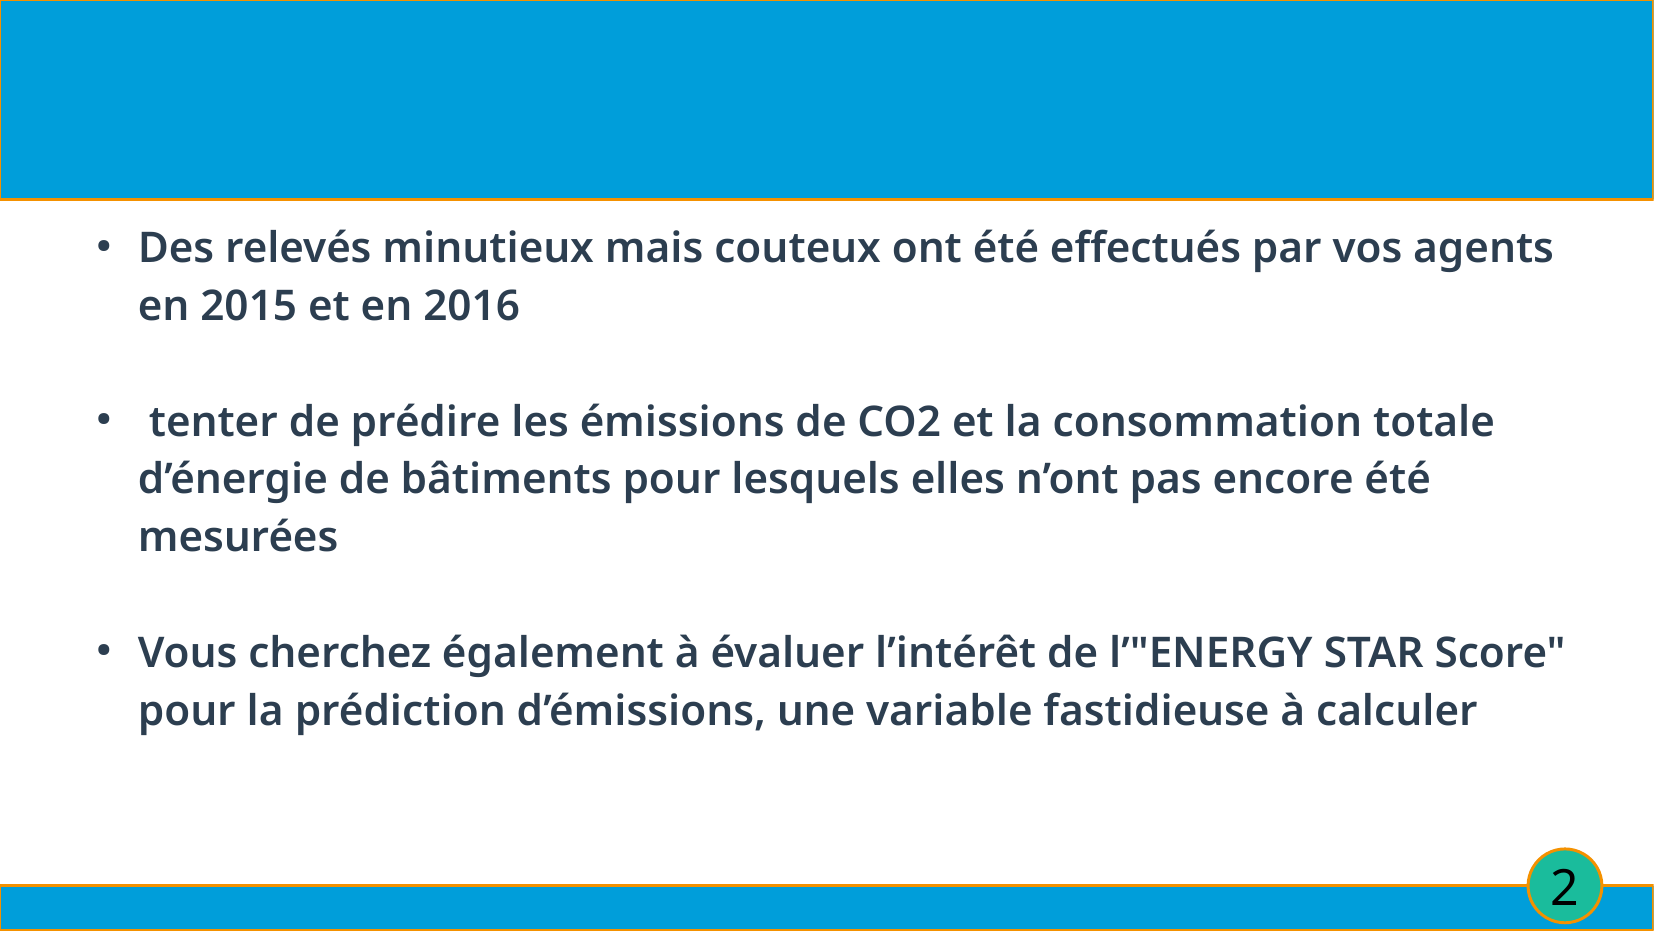

#
Des relevés minutieux mais couteux ont été effectués par vos agents en 2015 et en 2016
 tenter de prédire les émissions de CO2 et la consommation totale d’énergie de bâtiments pour lesquels elles n’ont pas encore été mesurées
Vous cherchez également à évaluer l’intérêt de l’"ENERGY STAR Score" pour la prédiction d’émissions, une variable fastidieuse à calculer